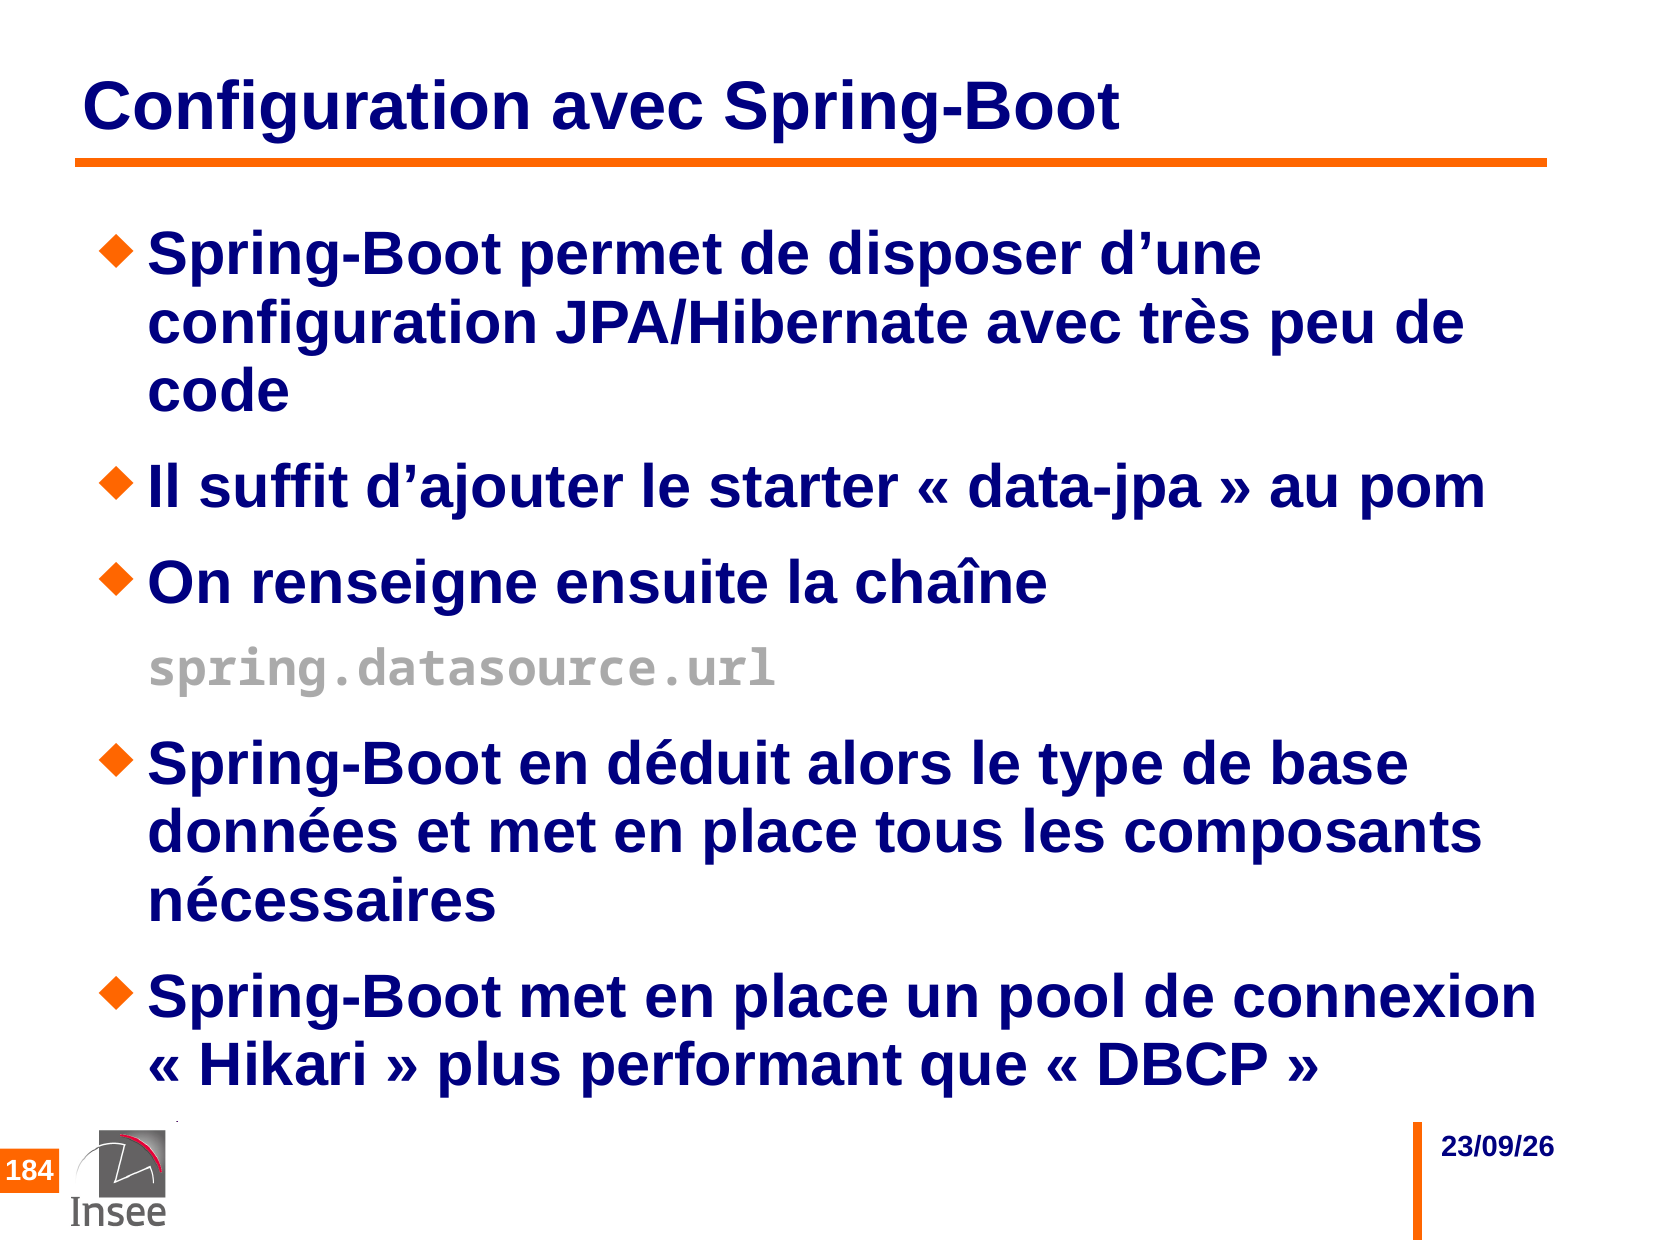

# Configuration avec Spring-Boot
Spring-Boot permet de disposer d’une configuration JPA/Hibernate avec très peu de code
Il suffit d’ajouter le starter « data-jpa » au pom
On renseigne ensuite la chaîne spring.datasource.url
Spring-Boot en déduit alors le type de base données et met en place tous les composants nécessaires
Spring-Boot met en place un pool de connexion « Hikari » plus performant que « DBCP »
184